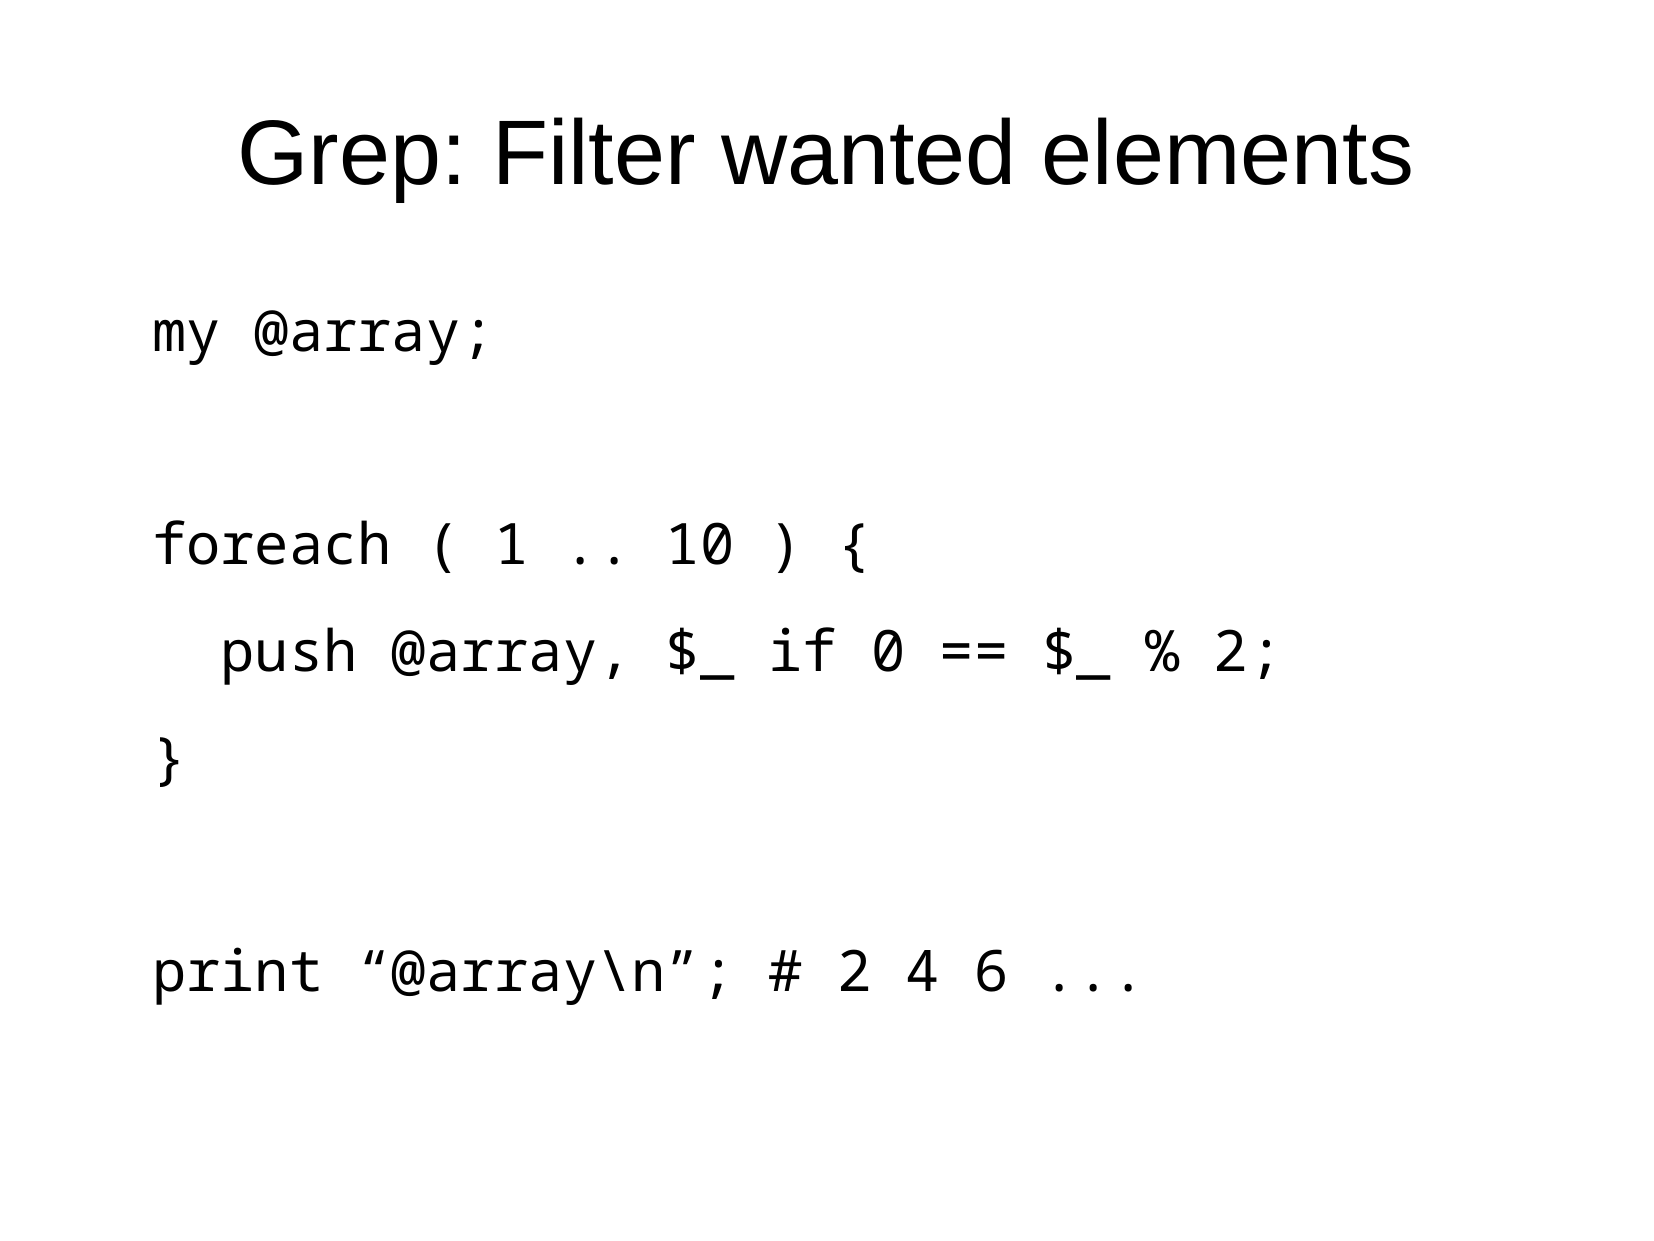

# Grep: Filter wanted elements
my @array;
foreach ( 1 .. 10 ) {
 push @array, $_ if 0 == $_ % 2;
}
print “@array\n”; # 2 4 6 ...